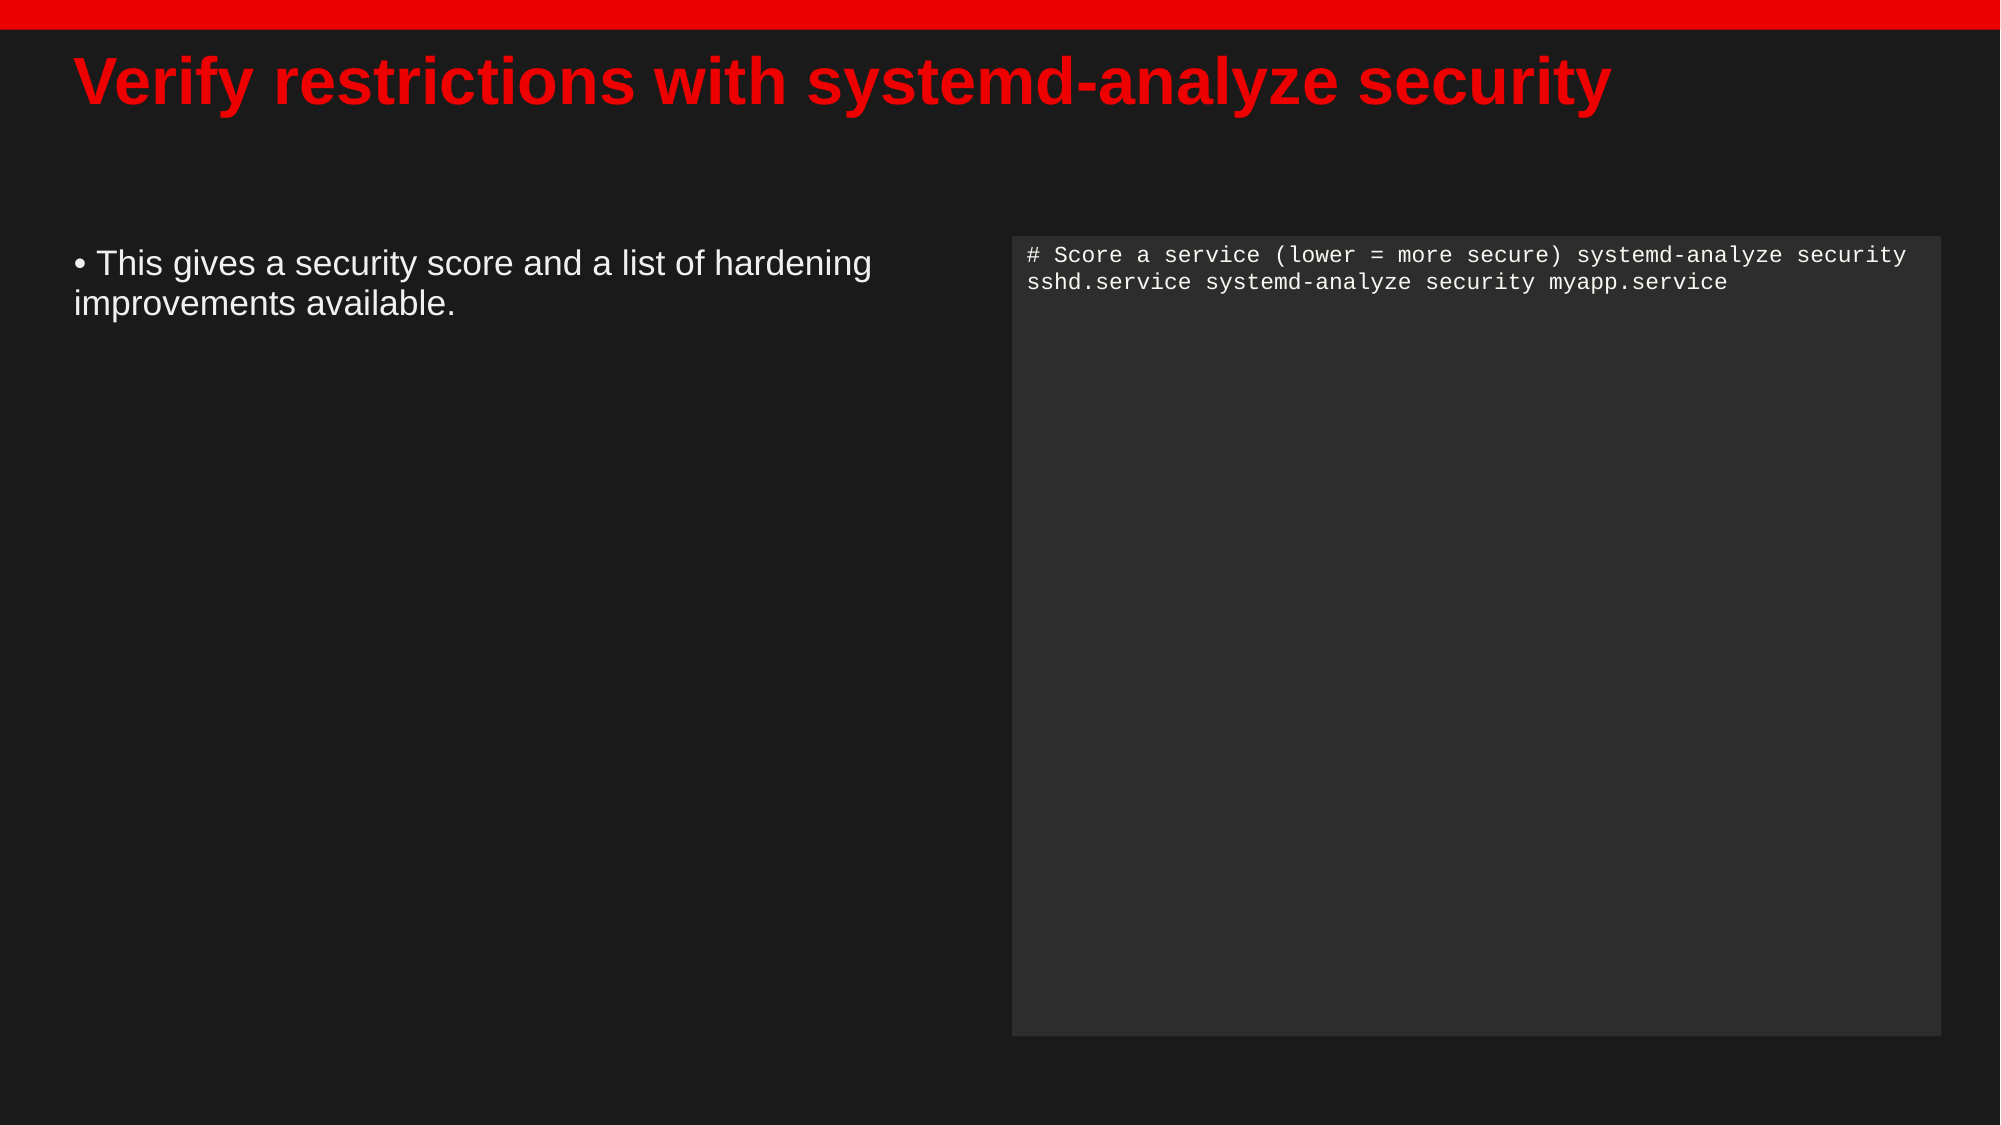

Verify restrictions with systemd-analyze security
• This gives a security score and a list of hardening improvements available.
# Score a service (lower = more secure) systemd-analyze security sshd.service systemd-analyze security myapp.service